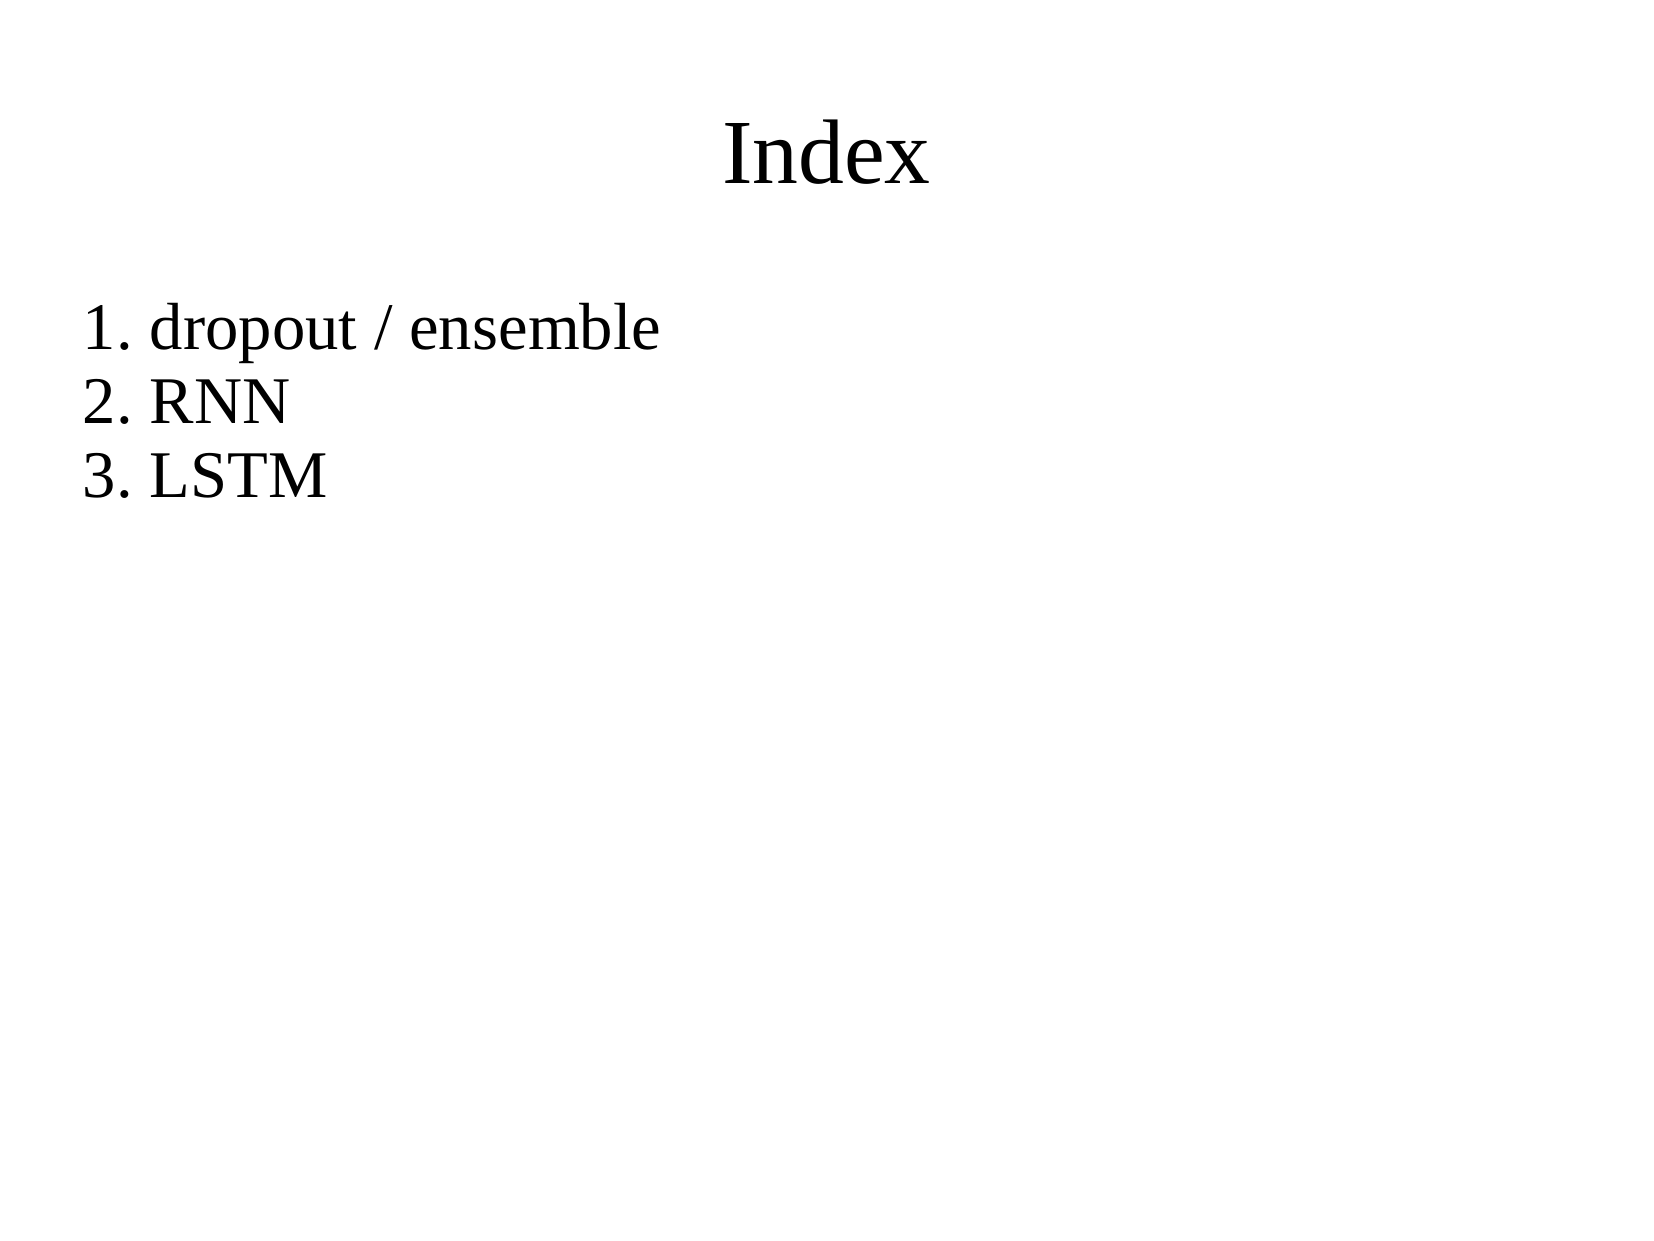

# Index
1. dropout / ensemble
2. RNN
3. LSTM